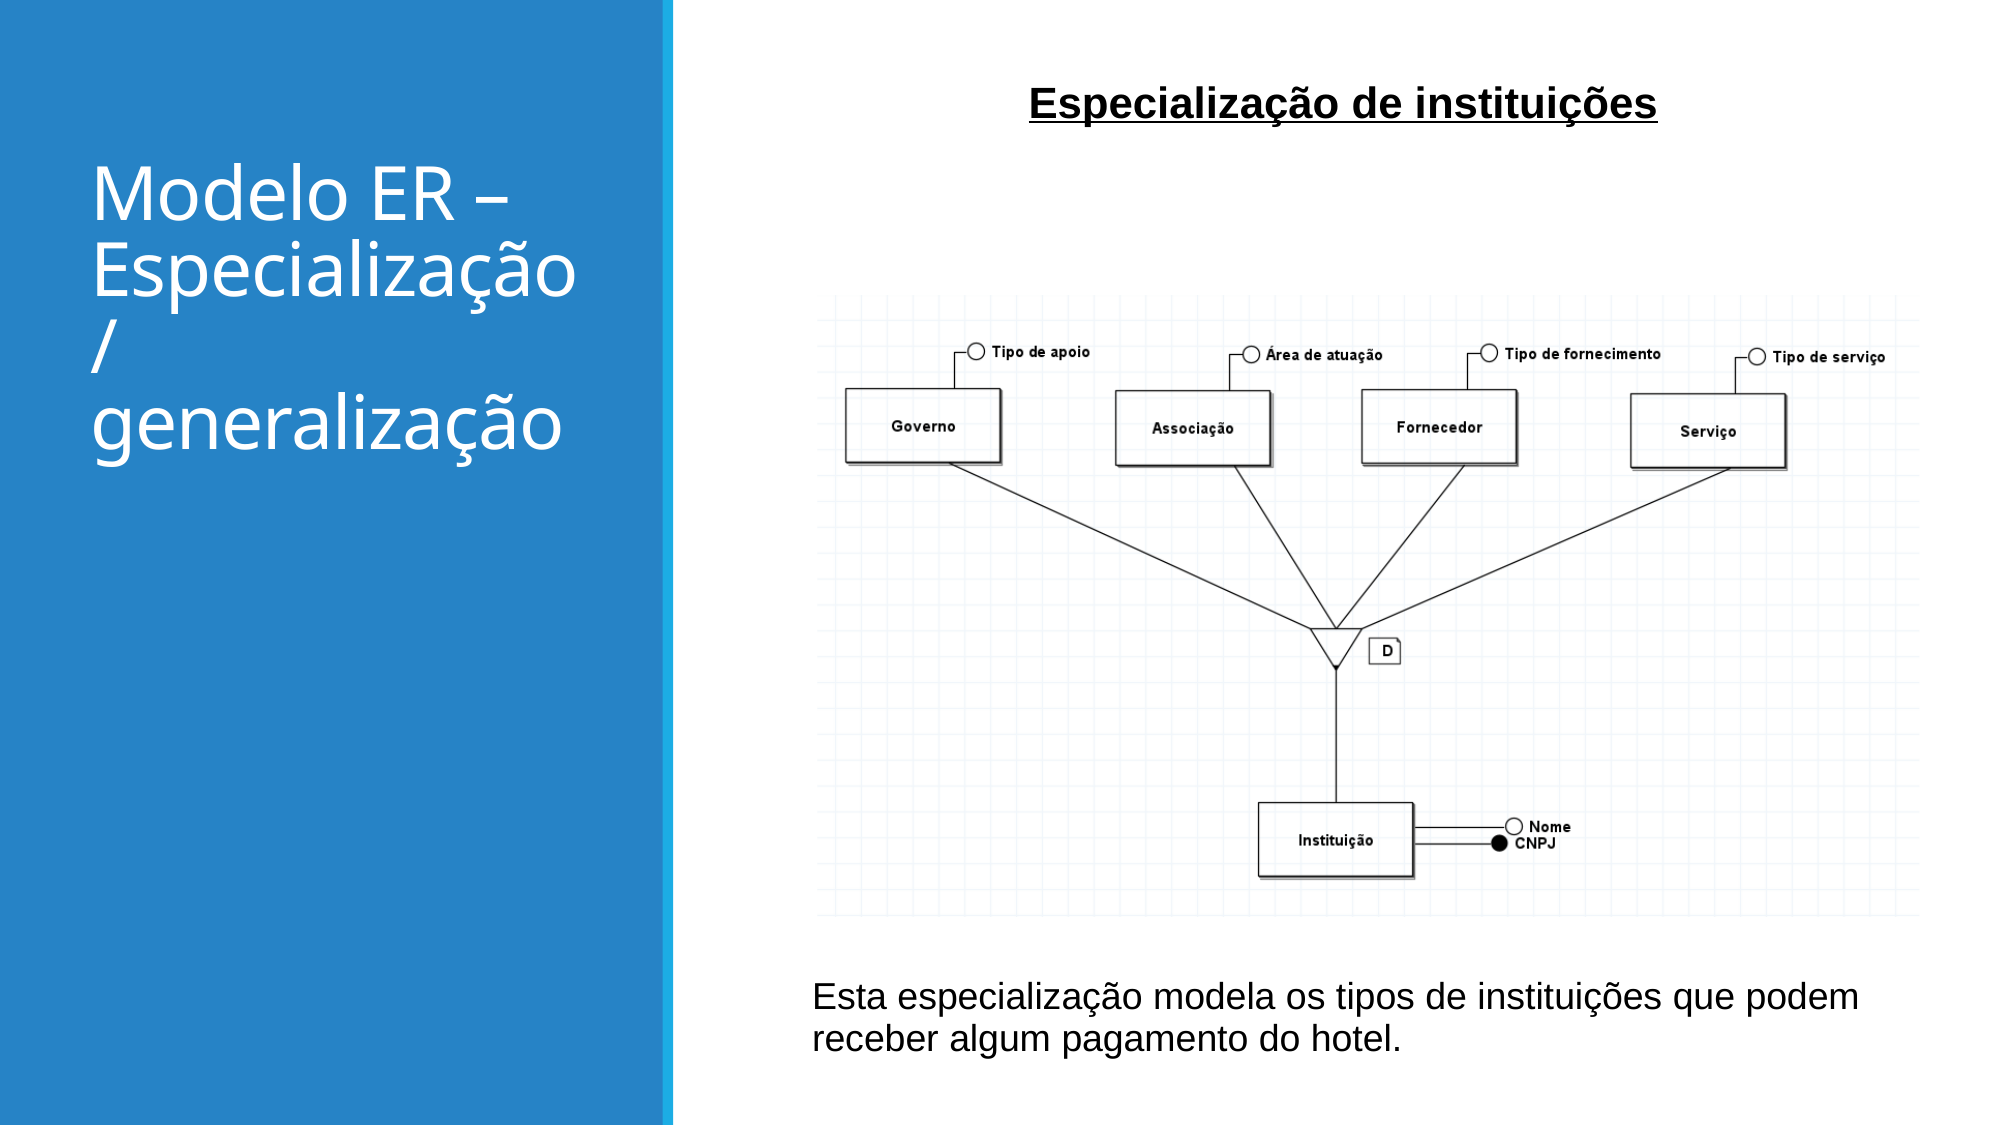

Especialização de instituições
# Modelo ER – Especialização / generalização
Esta especialização modela os tipos de instituições que podem receber algum pagamento do hotel.